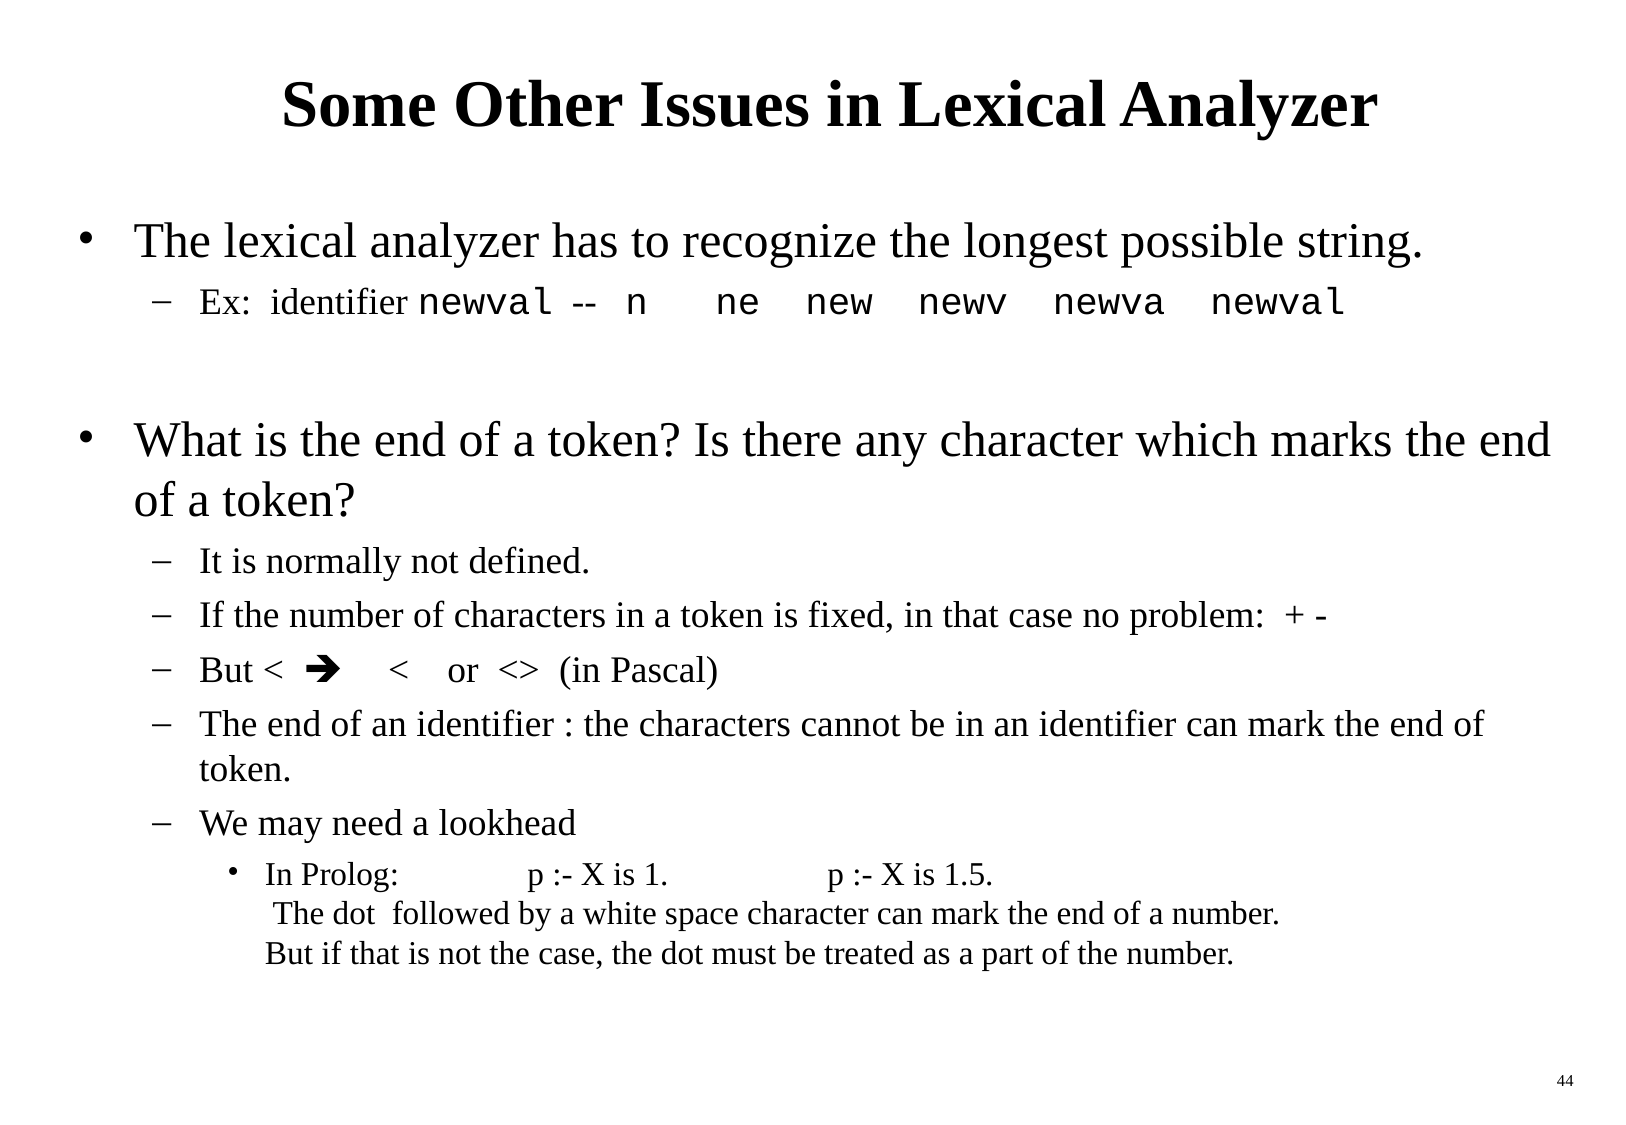

# Some Other Issues in Lexical Analyzer
The lexical analyzer has to recognize the longest possible string.
Ex: identifier newval -- n ne new newv newva newval
What is the end of a token? Is there any character which marks the end of a token?
It is normally not defined.
If the number of characters in a token is fixed, in that case no problem: + -
But <  < or <> (in Pascal)
The end of an identifier : the characters cannot be in an identifier can mark the end of token.
We may need a lookhead
In Prolog: 	p :- X is 1. 	p :- X is 1.5.				 The dot followed by a white space character can mark the end of a number. But if that is not the case, the dot must be treated as a part of the number.